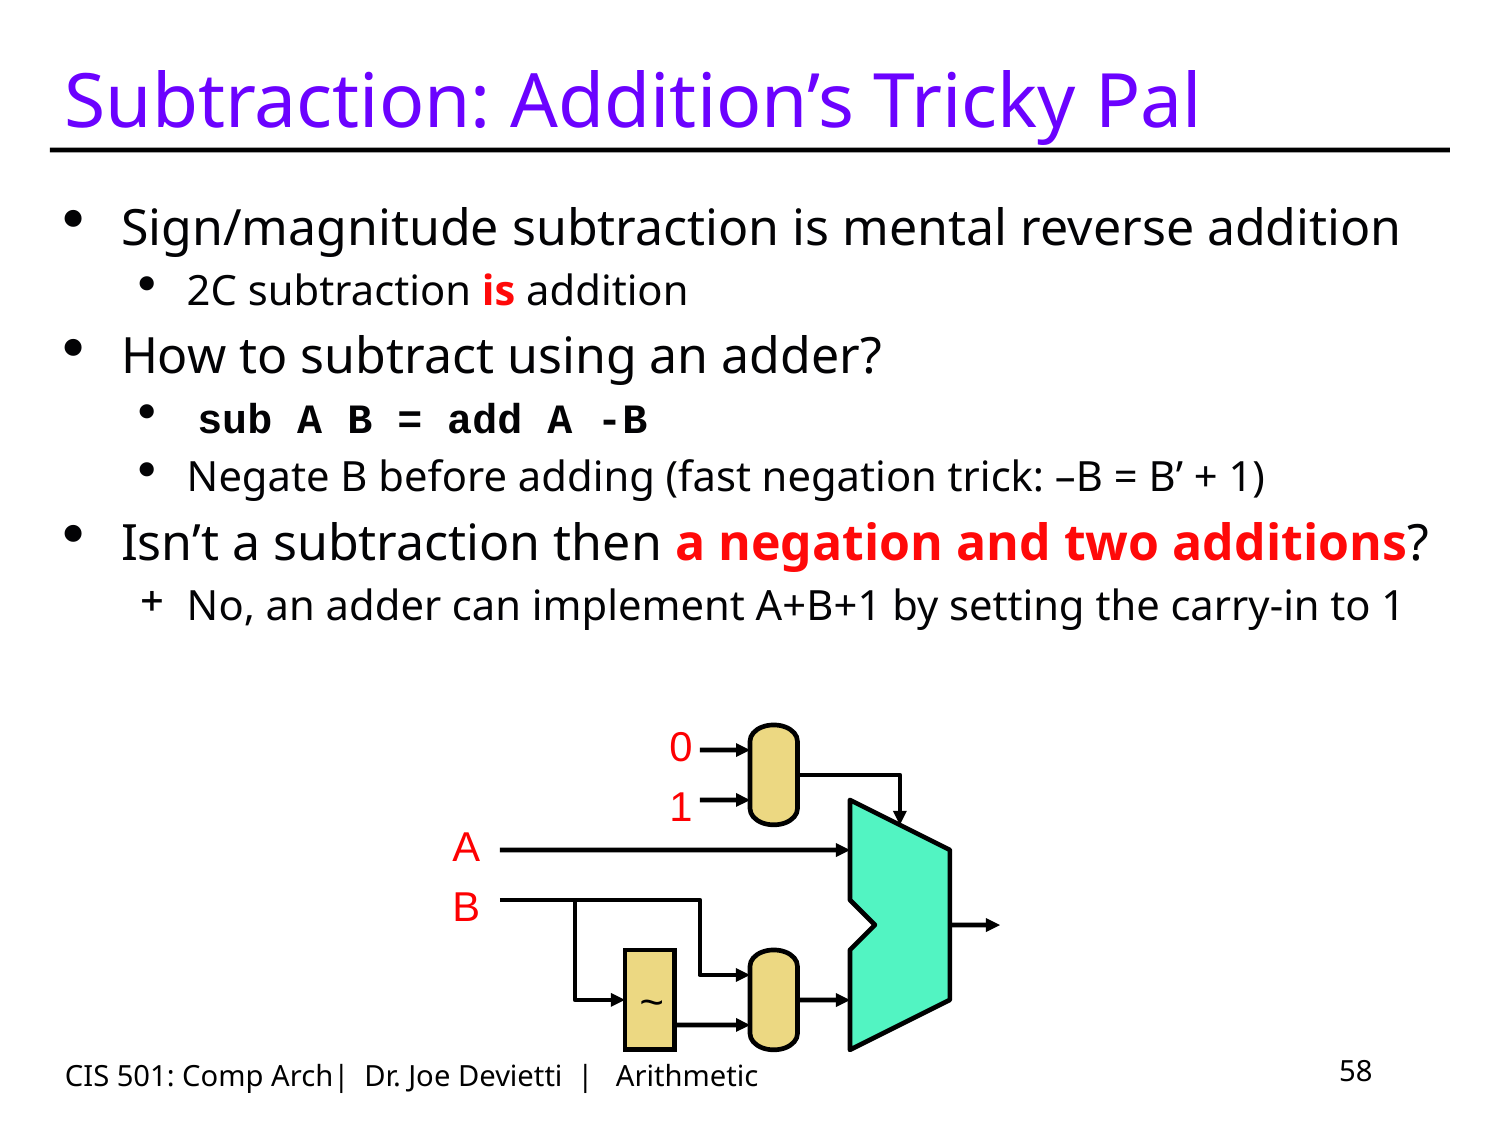

Subtraction: Addition’s Tricky Pal
Sign/magnitude subtraction is mental reverse addition
2C subtraction is addition
How to subtract using an adder?
 sub A B = add A -B
Negate B before adding (fast negation trick: –B = B’ + 1)
Isn’t a subtraction then a negation and two additions?
No, an adder can implement A+B+1 by setting the carry-in to 1
0
1
A
B
~
CIS 501: Comp Arch| Dr. Joe Devietti | Arithmetic